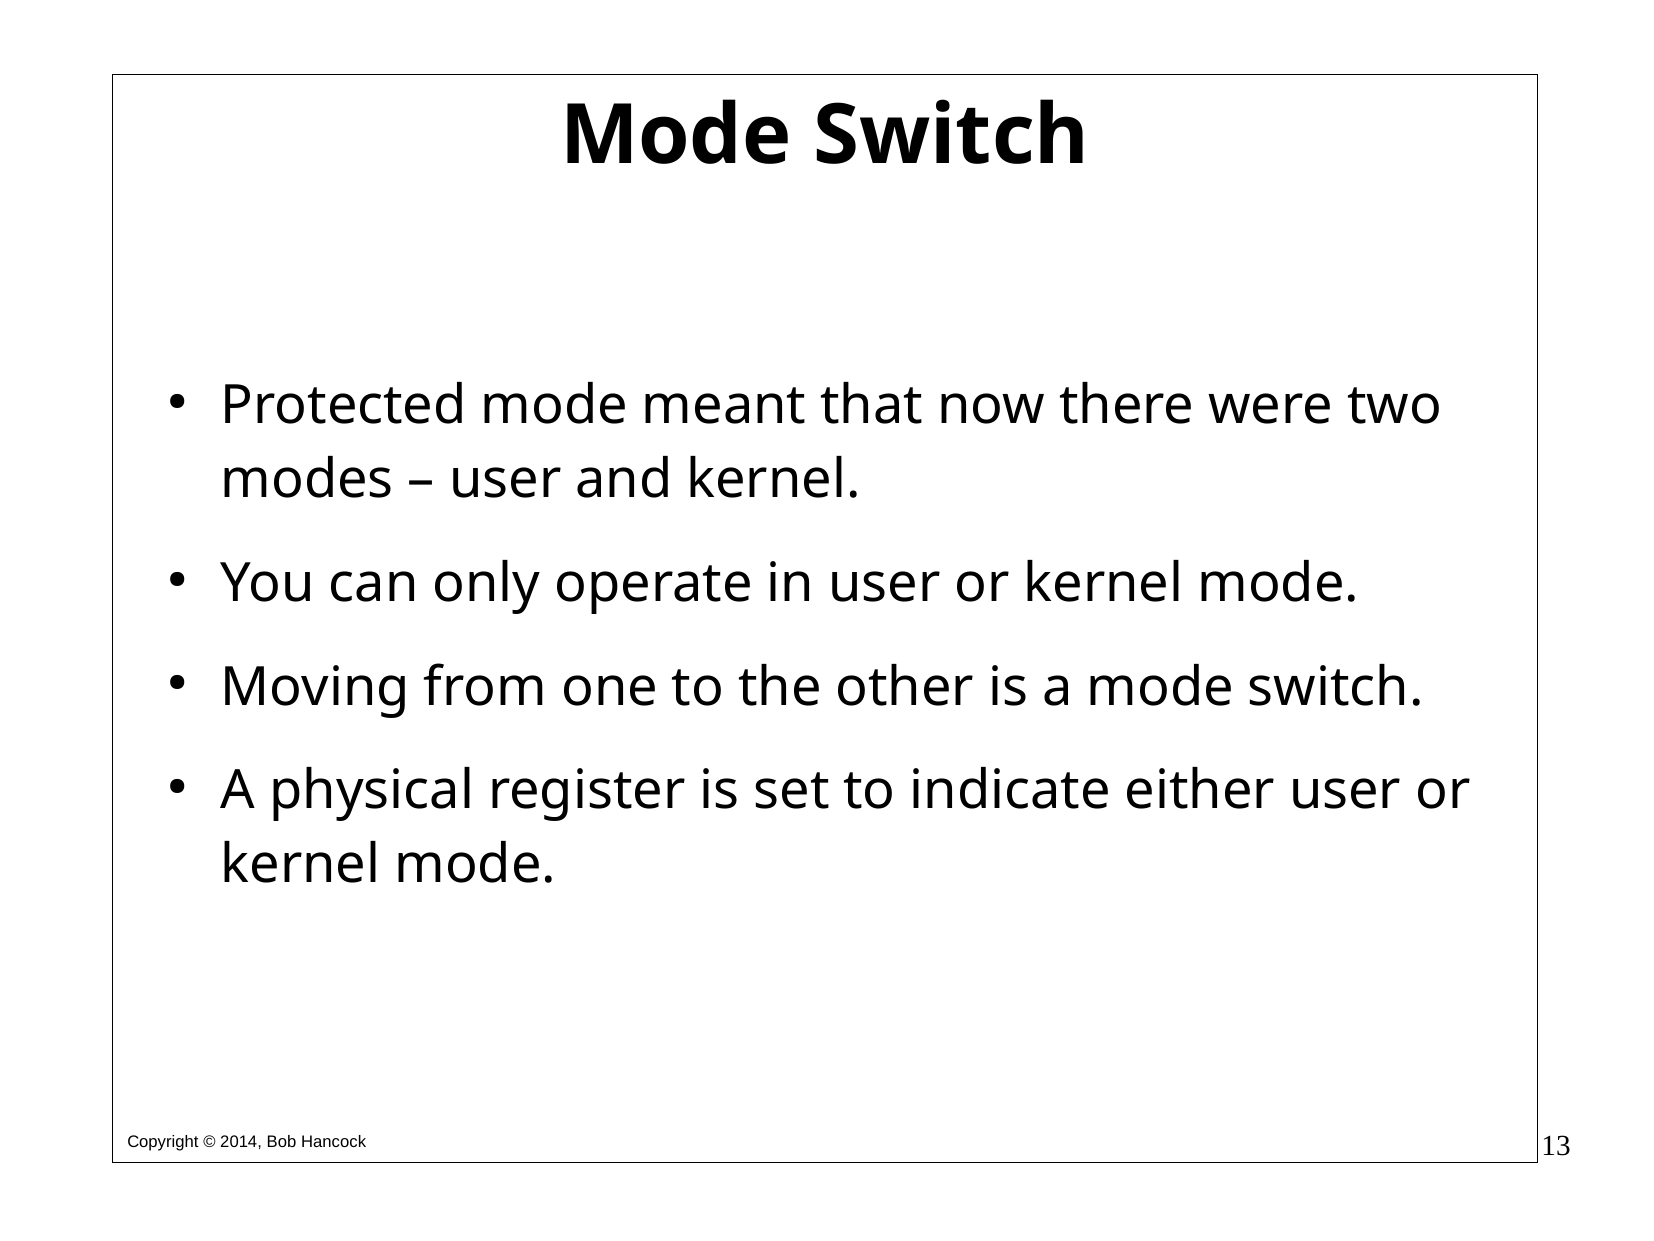

# Mode Switch
Protected mode meant that now there were two modes – user and kernel.
You can only operate in user or kernel mode.
Moving from one to the other is a mode switch.
A physical register is set to indicate either user or kernel mode.
Copyright © 2014, Bob Hancock
13